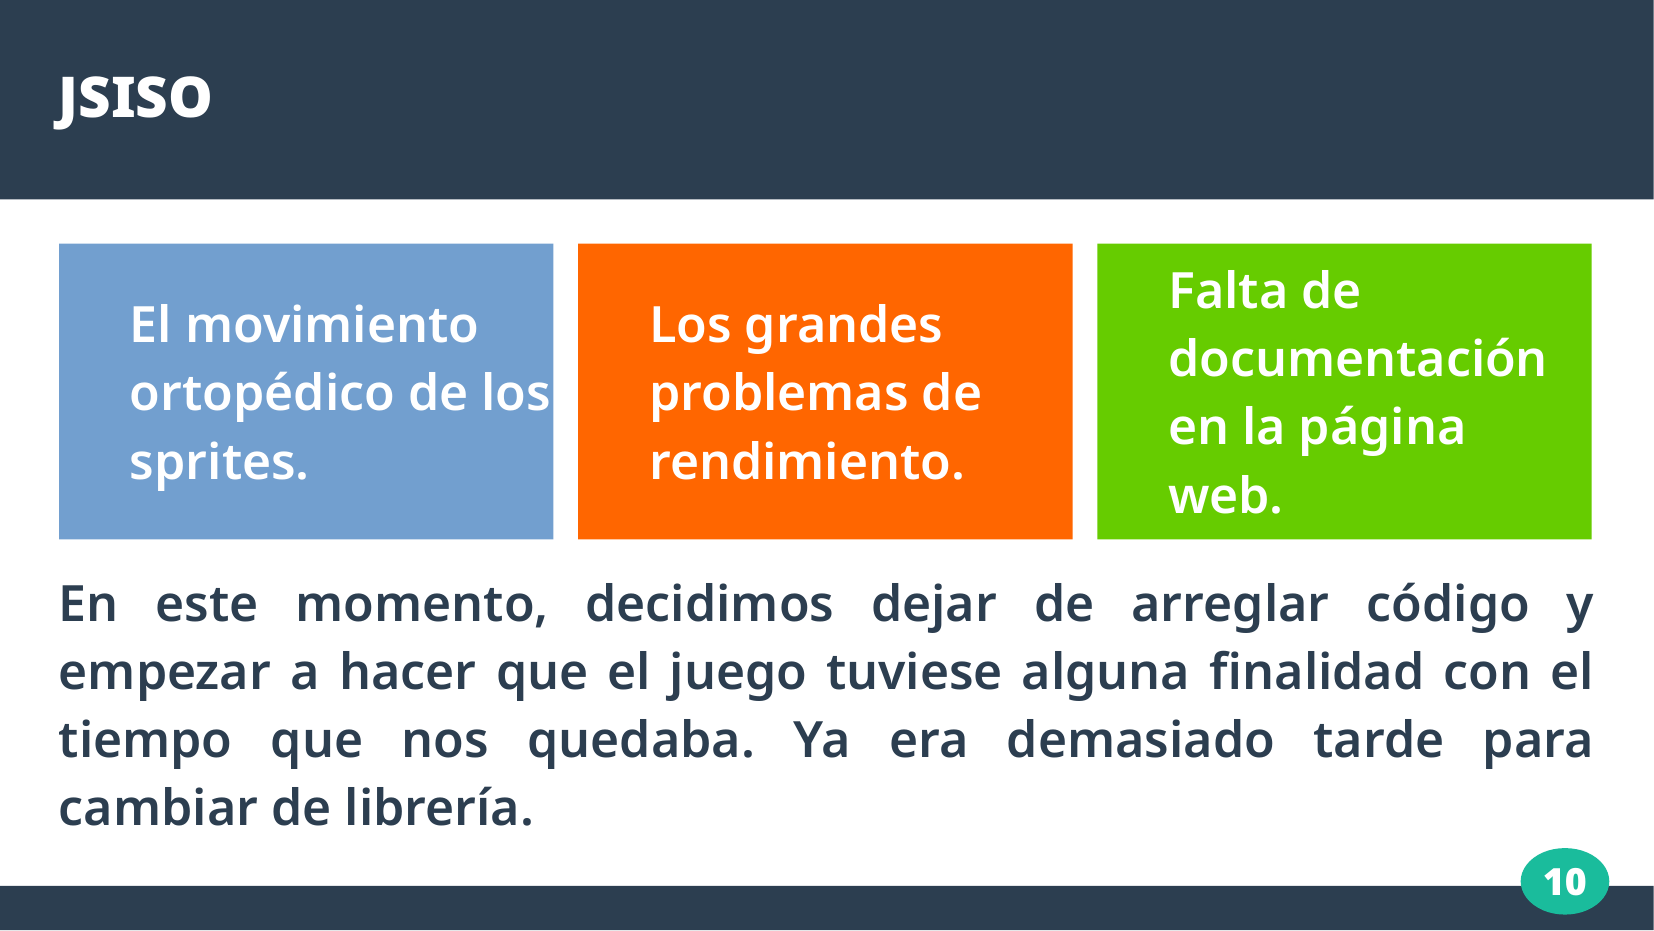

# JSISO
El movimiento ortopédico de los sprites.
Los grandes problemas de rendimiento.
Falta de documentación en la página web.
En este momento, decidimos dejar de arreglar código y empezar a hacer que el juego tuviese alguna finalidad con el tiempo que nos quedaba. Ya era demasiado tarde para cambiar de librería.
10